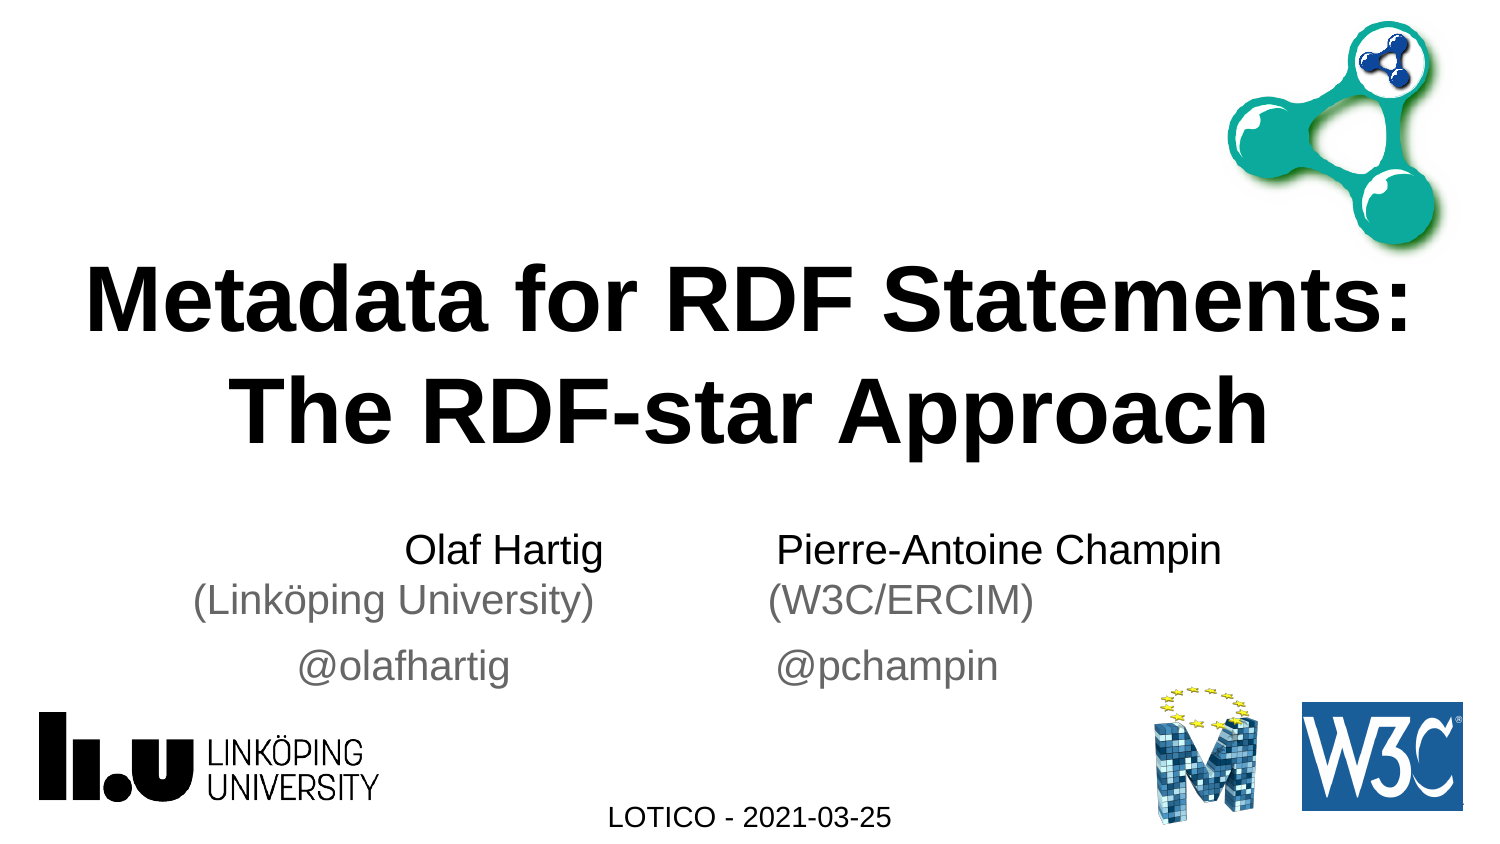

# Metadata for RDF Statements: The RDF-star Approach
 Olaf Hartig Pierre-Antoine Champin
 (Linköping University) (W3C/ERCIM)
 @olafhartig @pchampin
1
LOTICO - 2021-03-25